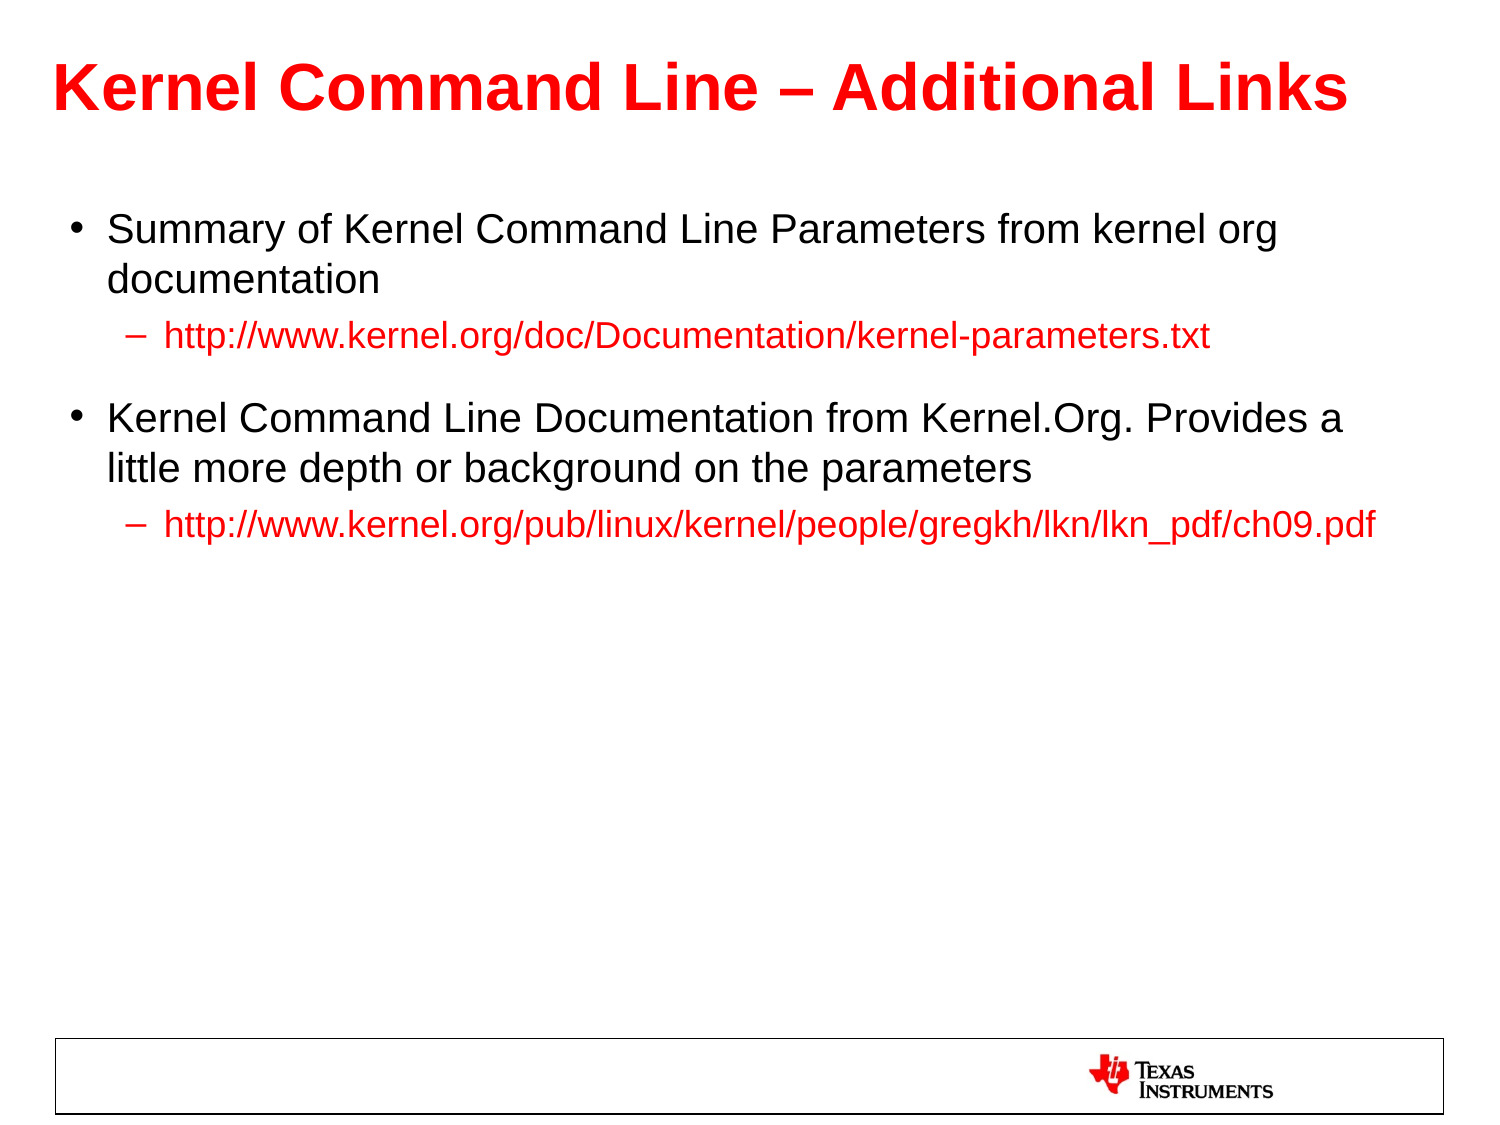

# Kernel Command Line – Additional Links
Summary of Kernel Command Line Parameters from kernel org documentation
http://www.kernel.org/doc/Documentation/kernel-parameters.txt
Kernel Command Line Documentation from Kernel.Org. Provides a little more depth or background on the parameters
http://www.kernel.org/pub/linux/kernel/people/gregkh/lkn/lkn_pdf/ch09.pdf